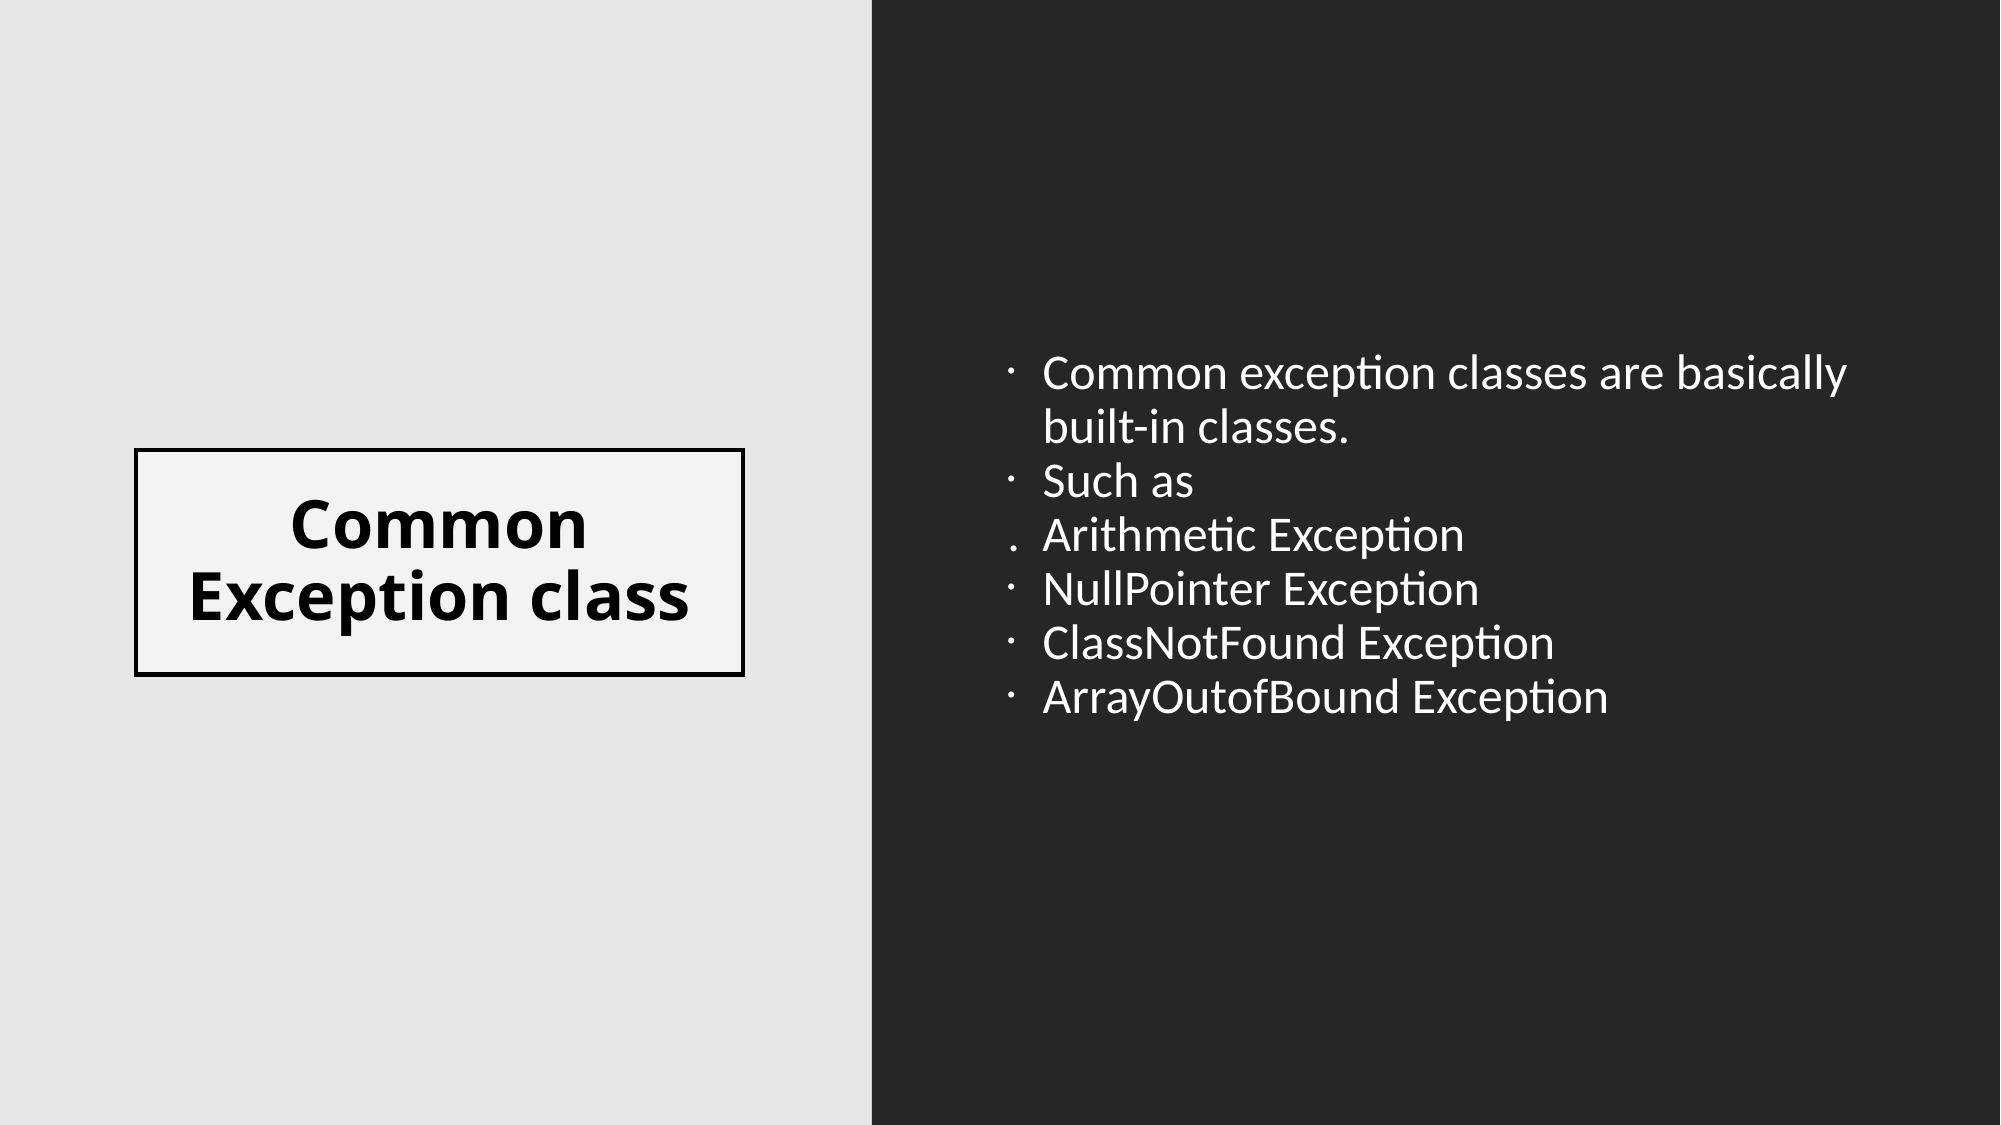

Common exception classes are basically built-in classes.
Such as
. Arithmetic Exception
NullPointer Exception
ClassNotFound Exception
ArrayOutofBound Exception
Common Exception class